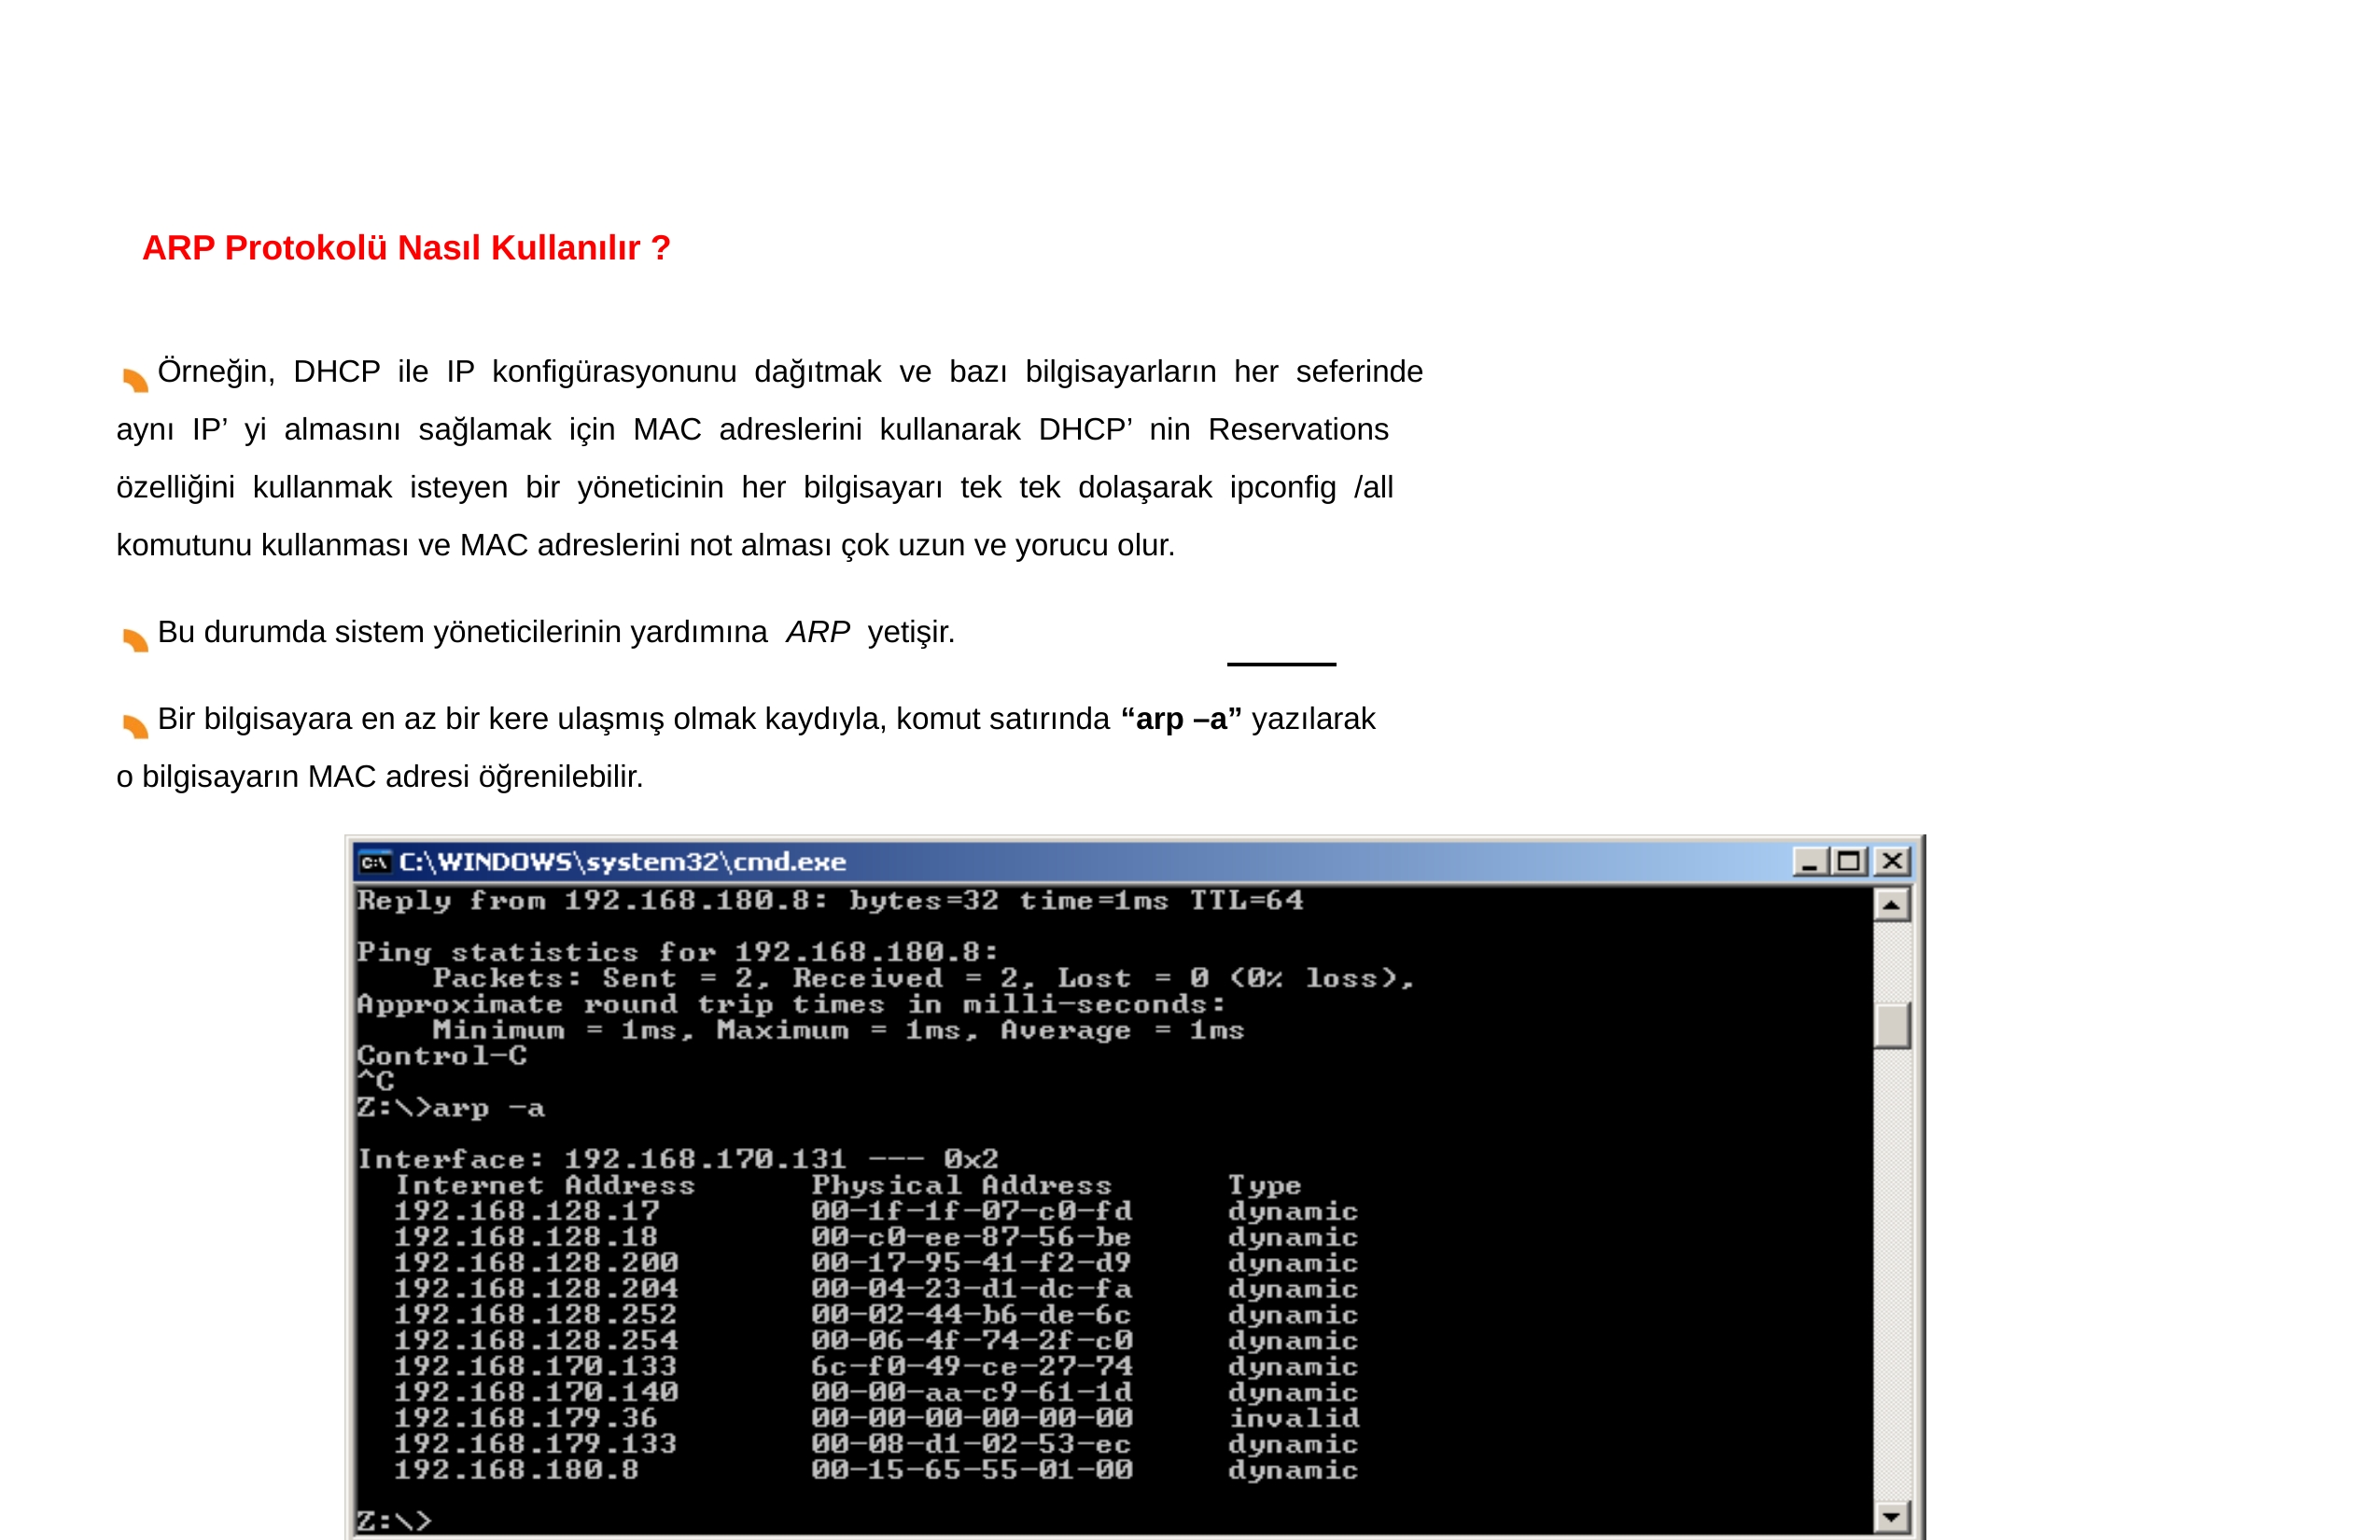

ARP Protokolü Nasıl Kullanılır ?
Örneğin, DHCP ile IP konfigürasyonunu dağıtmak ve bazı bilgisayarların her seferinde
aynı IP’ yi almasını sağlamak için MAC adreslerini kullanarak DHCP’ nin Reservations
özelliğini kullanmak isteyen bir yöneticinin her bilgisayarı tek tek dolaşarak ipconfig /all
komutunu kullanması ve MAC adreslerini not alması çok uzun ve yorucu olur.
Bu durumda sistem yöneticilerinin yardımına ARP yetişir.
Bir bilgisayara en az bir kere ulaşmış olmak kaydıyla, komut satırında “arp –a” yazılarak
o bilgisayarın MAC adresi öğrenilebilir.